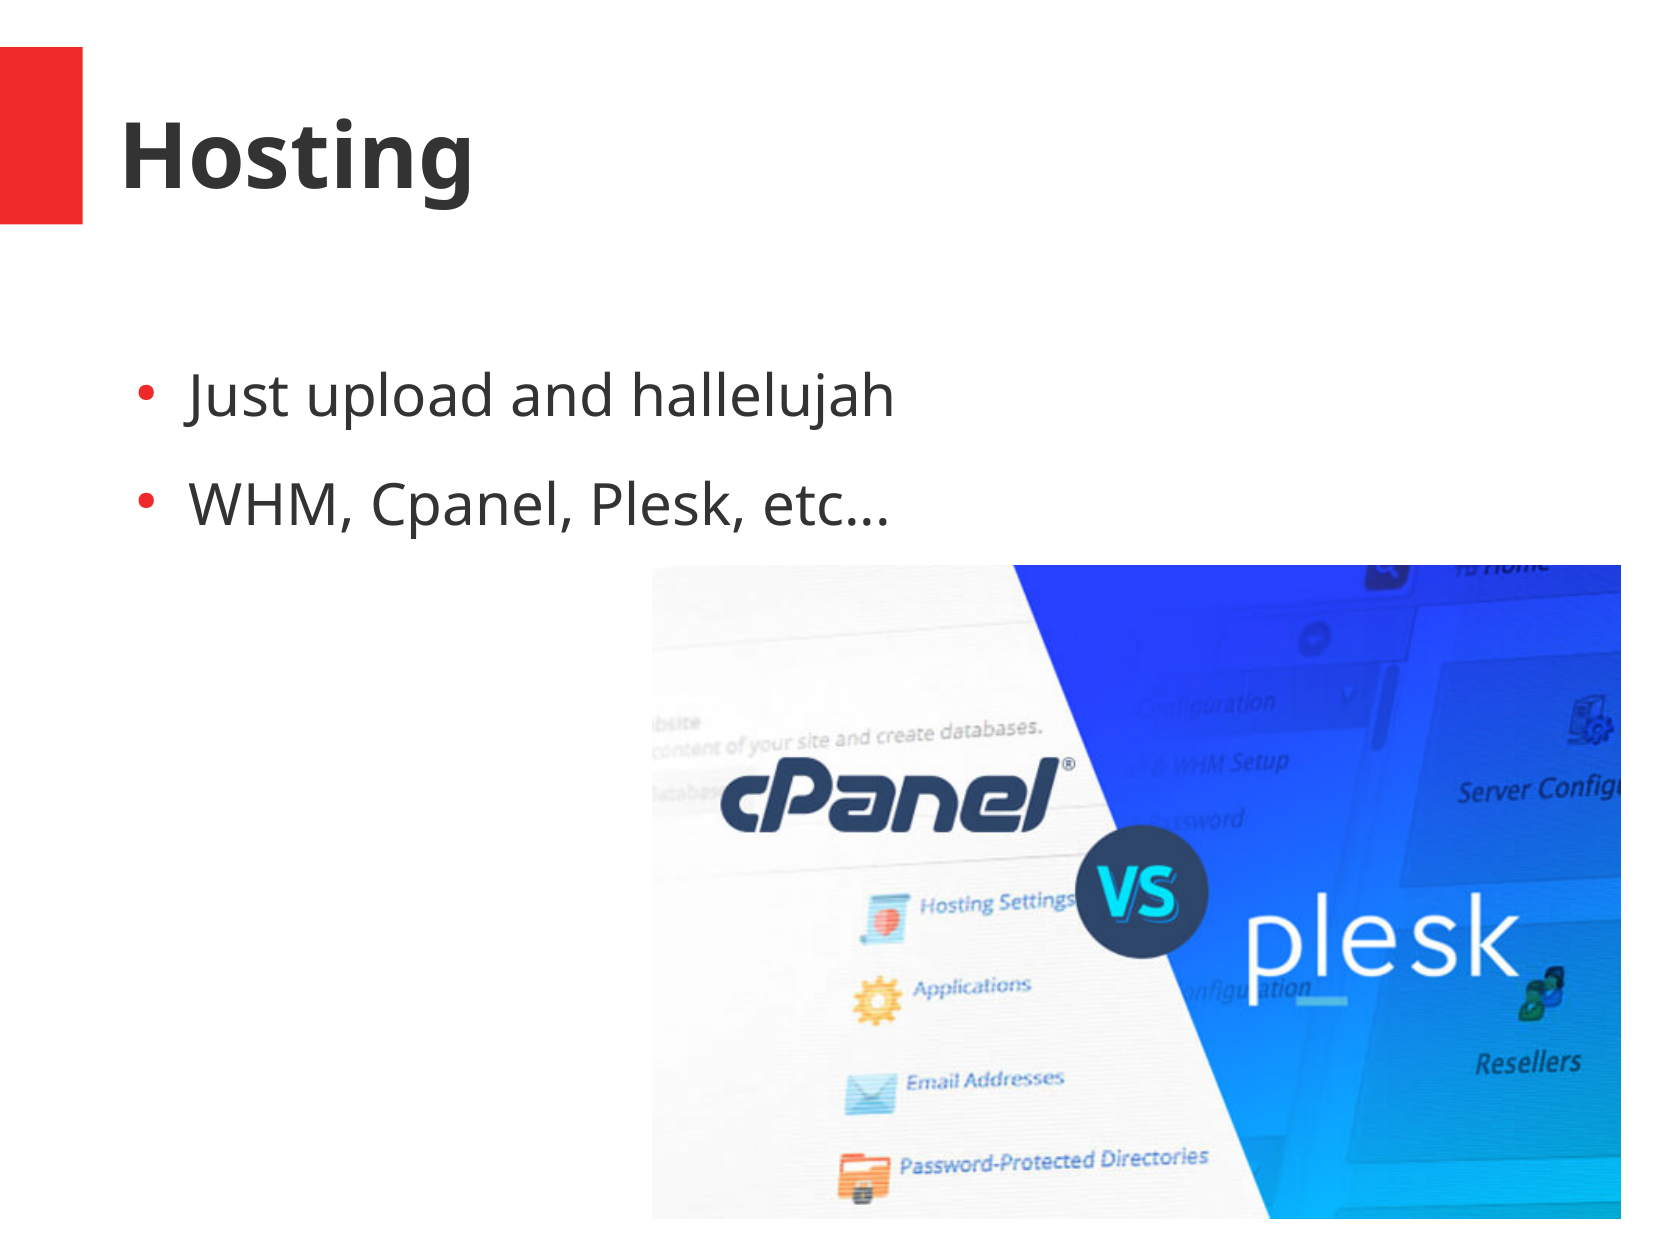

# Hosting
Just upload and hallelujah
WHM, Cpanel, Plesk, etc...
105